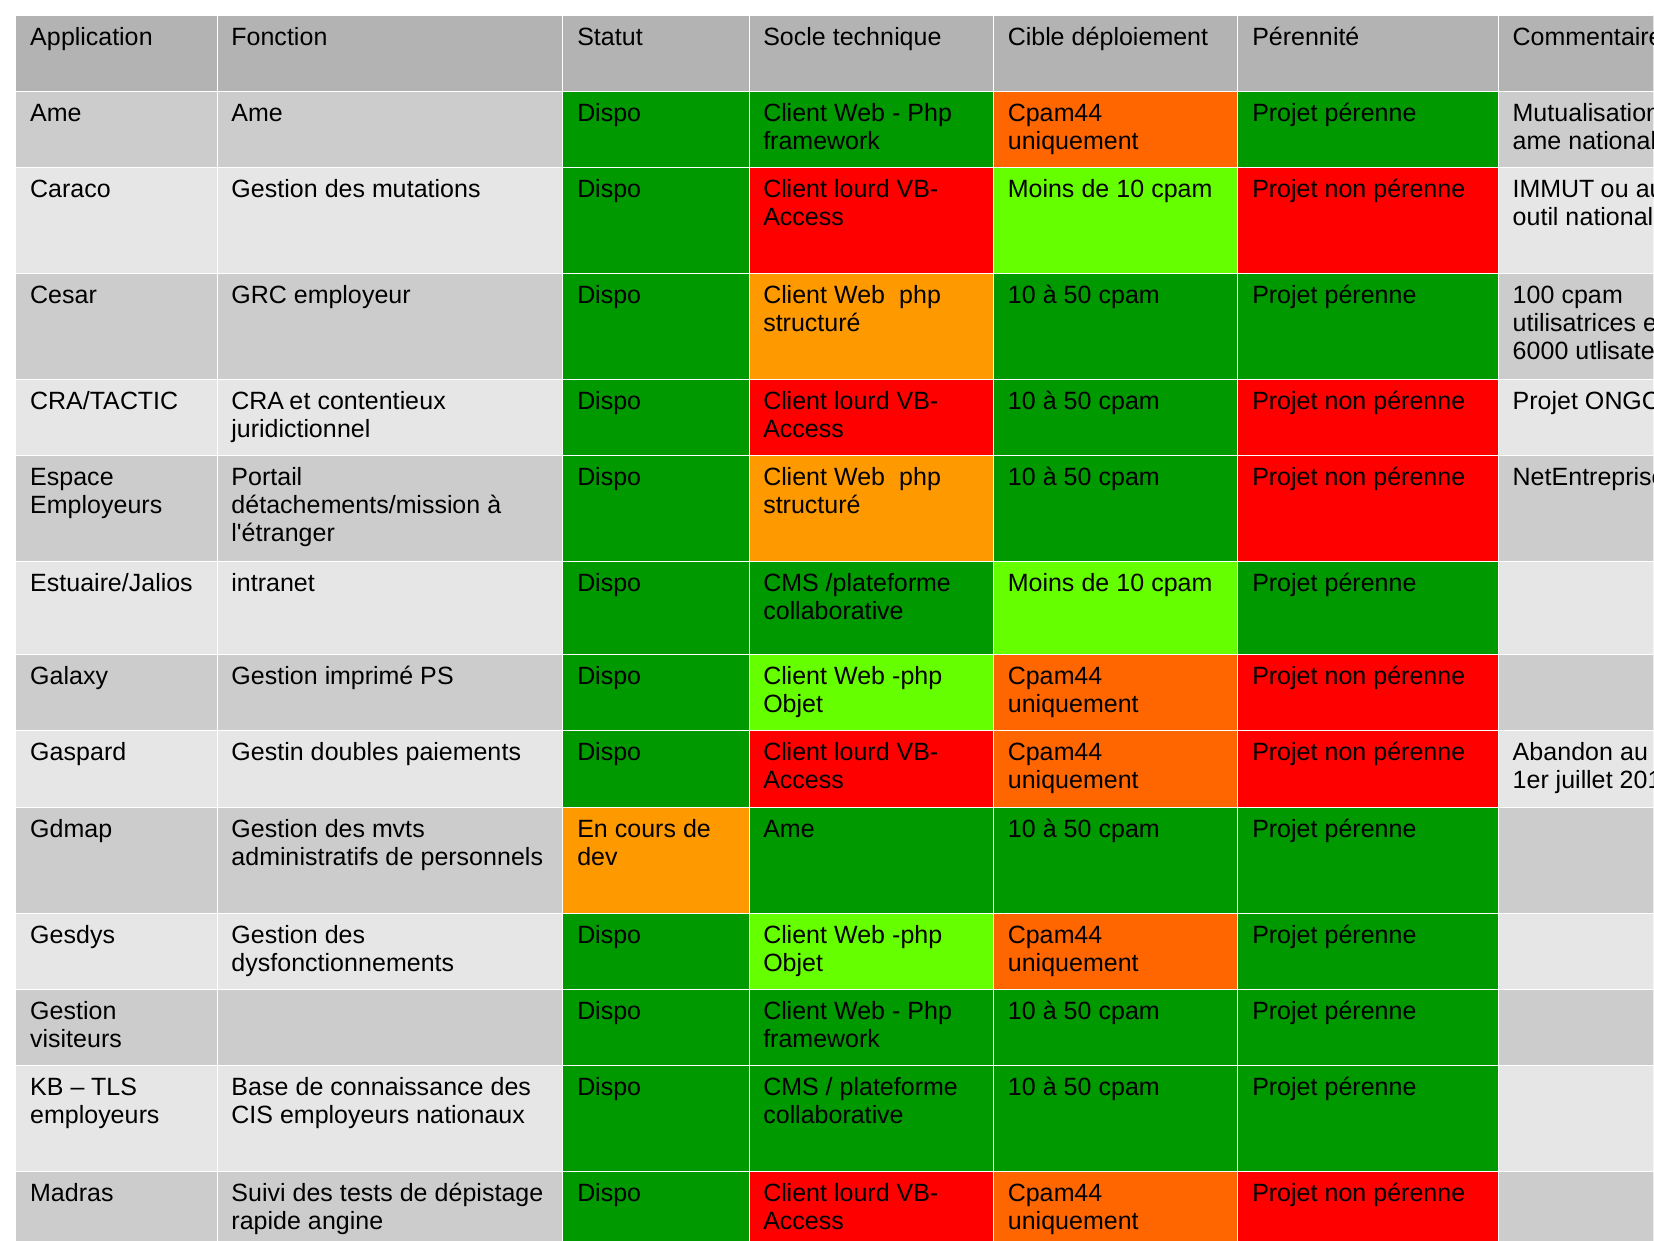

| Application | Fonction | Statut | Socle technique | Cible déploiement | Pérennité | Commentaire |
| --- | --- | --- | --- | --- | --- | --- |
| Ame | Ame | Dispo | Client Web - Php framework | Cpam44 uniquement | Projet pérenne | Mutualisation ame nationale.. |
| Caraco | Gestion des mutations | Dispo | Client lourd VB-Access | Moins de 10 cpam | Projet non pérenne | IMMUT ou autre outil national |
| Cesar | GRC employeur | Dispo | Client Web php structuré | 10 à 50 cpam | Projet pérenne | 100 cpam utilisatrices et 6000 utlisateurs |
| CRA/TACTIC | CRA et contentieux juridictionnel | Dispo | Client lourd VB-Access | 10 à 50 cpam | Projet non pérenne | Projet ONGC |
| Espace Employeurs | Portail détachements/mission à l'étranger | Dispo | Client Web php structuré | 10 à 50 cpam | Projet non pérenne | NetEntreprise |
| Estuaire/Jalios | intranet | Dispo | CMS /plateforme collaborative | Moins de 10 cpam | Projet pérenne | |
| Galaxy | Gestion imprimé PS | Dispo | Client Web -php Objet | Cpam44 uniquement | Projet non pérenne | |
| Gaspard | Gestin doubles paiements | Dispo | Client lourd VB-Access | Cpam44 uniquement | Projet non pérenne | Abandon au au 1er juillet 2017 |
| Gdmap | Gestion des mvts administratifs de personnels | En cours de dev | Ame | 10 à 50 cpam | Projet pérenne | |
| Gesdys | Gestion des dysfonctionnements | Dispo | Client Web -php Objet | Cpam44 uniquement | Projet pérenne | |
| Gestion visiteurs | | Dispo | Client Web - Php framework | 10 à 50 cpam | Projet pérenne | |
| KB – TLS employeurs | Base de connaissance des CIS employeurs nationaux | Dispo | CMS / plateforme collaborative | 10 à 50 cpam | Projet pérenne | |
| Madras | Suivi des tests de dépistage rapide angine | Dispo | Client lourd VB-Access | Cpam44 uniquement | Projet non pérenne | |